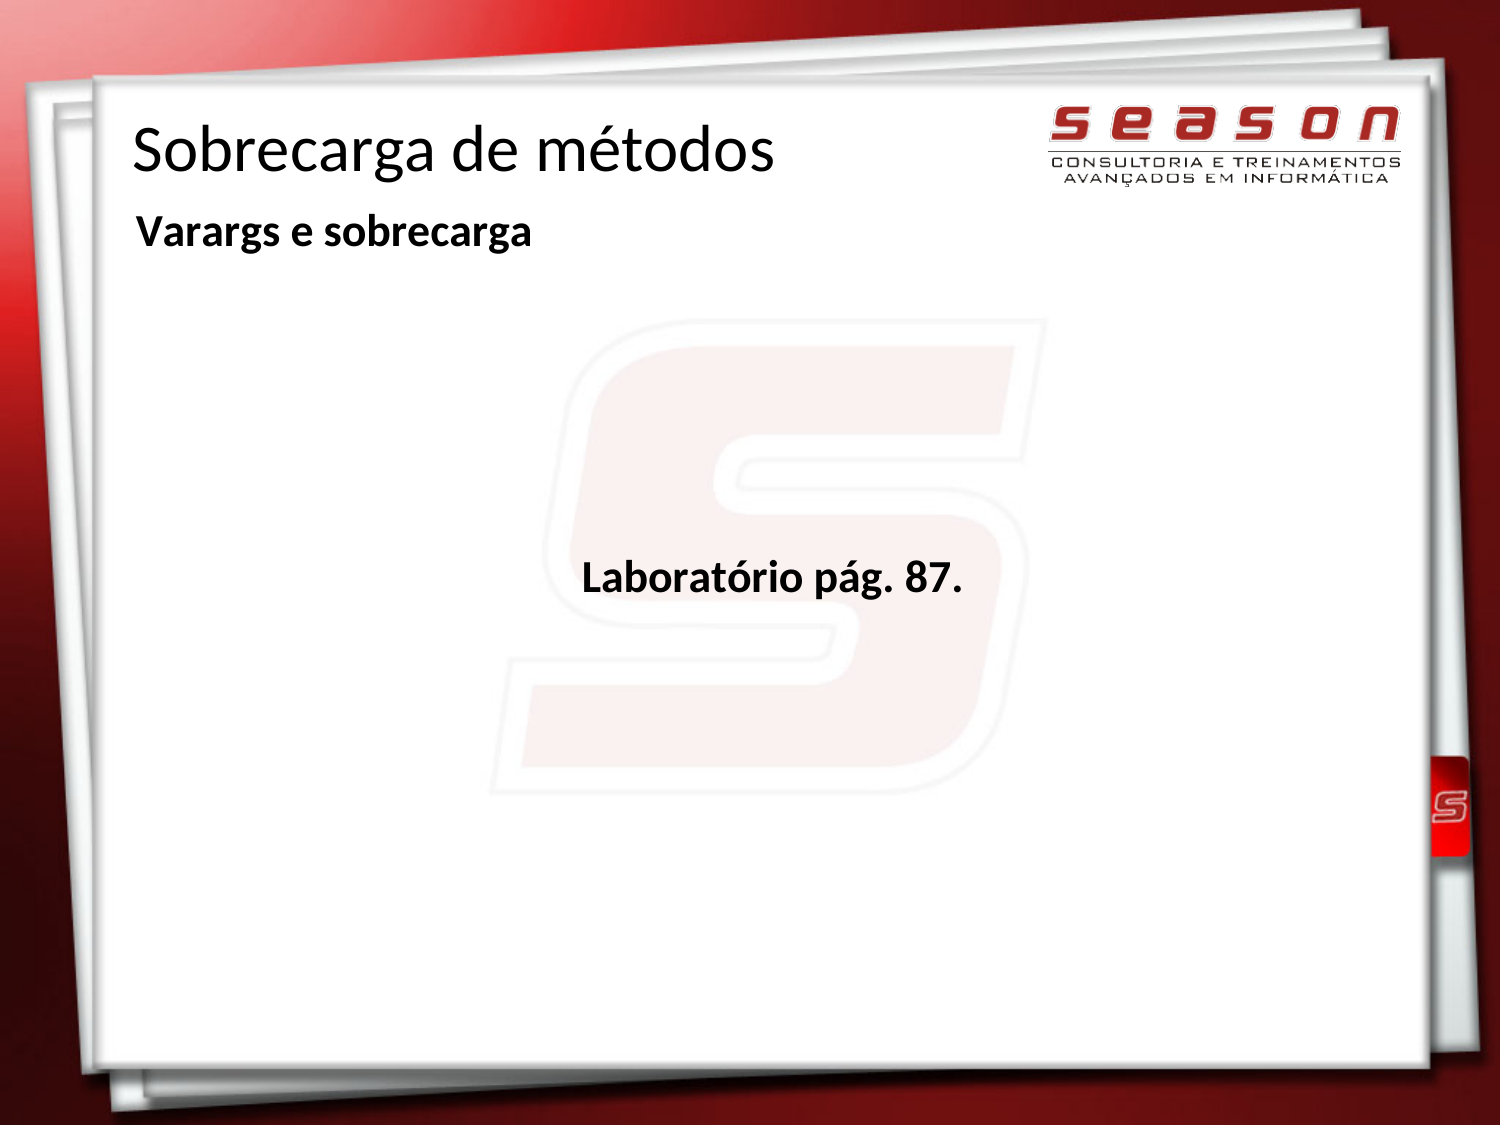

# Sobrecarga de métodos
Varargs e sobrecarga
 Laboratório pág. 87.